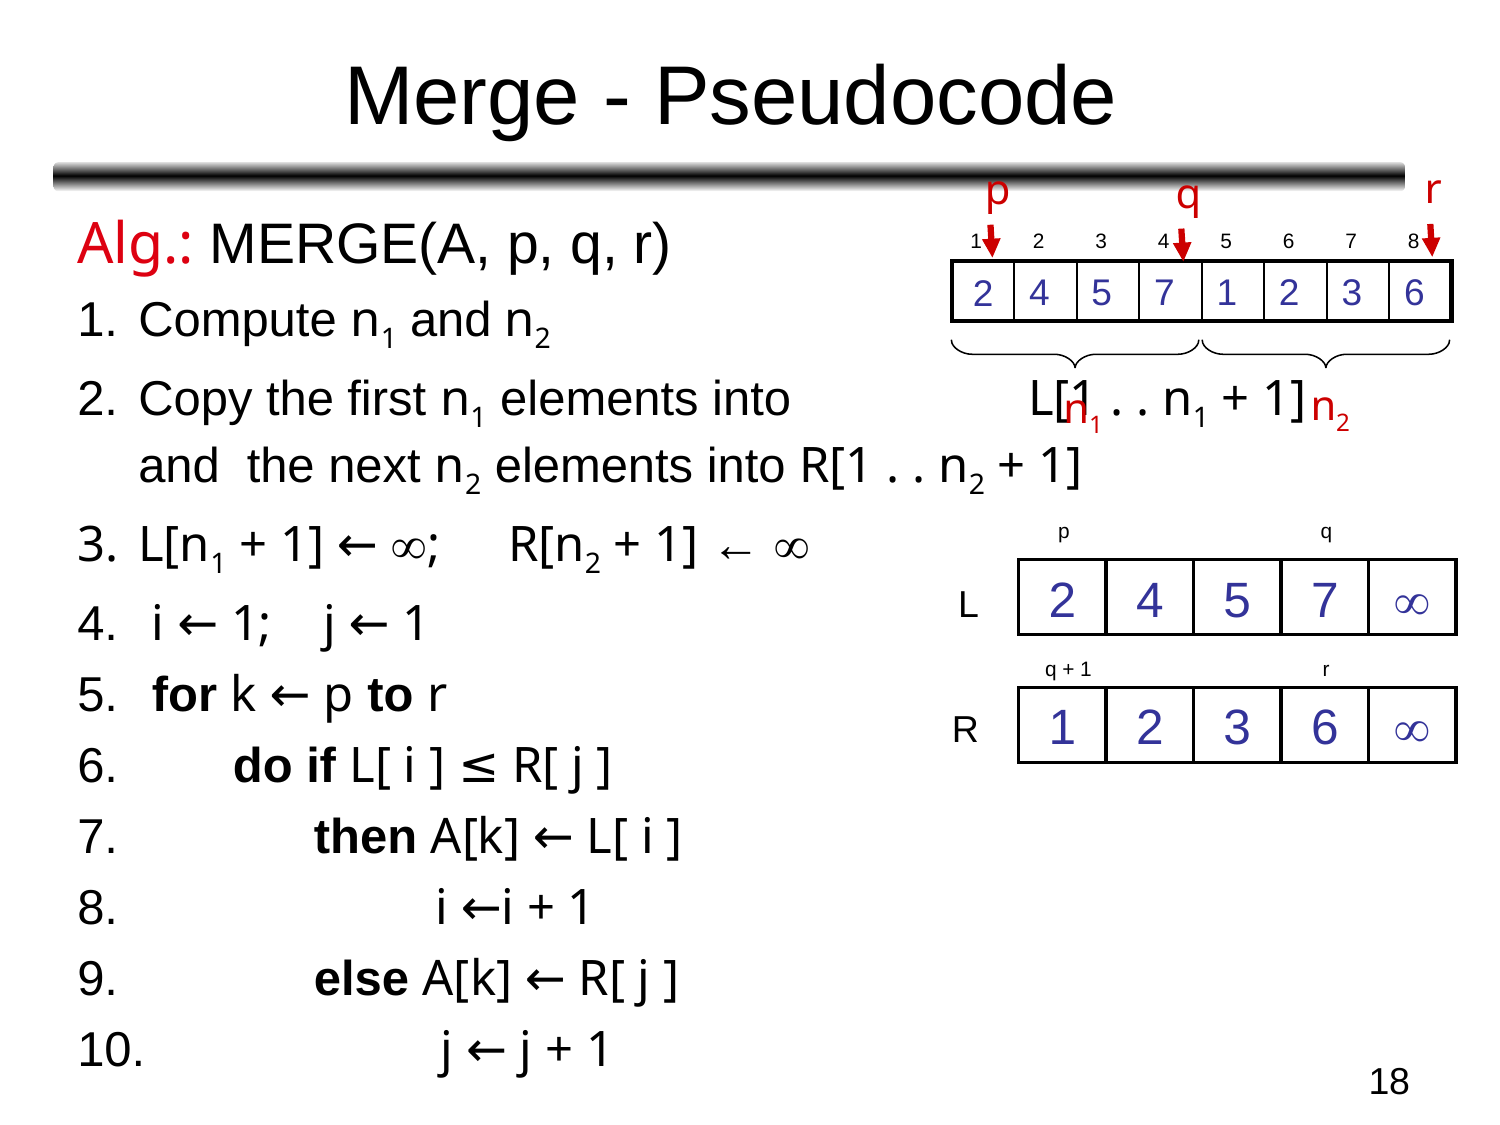

# Merge - Pseudocode
r
p
q
1
2
3
4
5
6
7
8
2
4
5
7
1
2
3
6
n2
n1
Alg.: MERGE(A, p, q, r)
Compute n1 and n2
Copy the first n1 elements into 			 L[1 . . n1 + 1] and the next n2 elements into R[1 . . n2 + 1]
L[n1 + 1] ← ; R[n2 + 1] ← 
 i ← 1; j ← 1
 for k ← p to r
 do if L[ i ] ≤ R[ j ]
 then A[k] ← L[ i ]
 i ←i + 1
 else A[k] ← R[ j ]
 j ← j + 1
p
q
2
4
5
7

L
q + 1
r
1
2
3
6

R
18